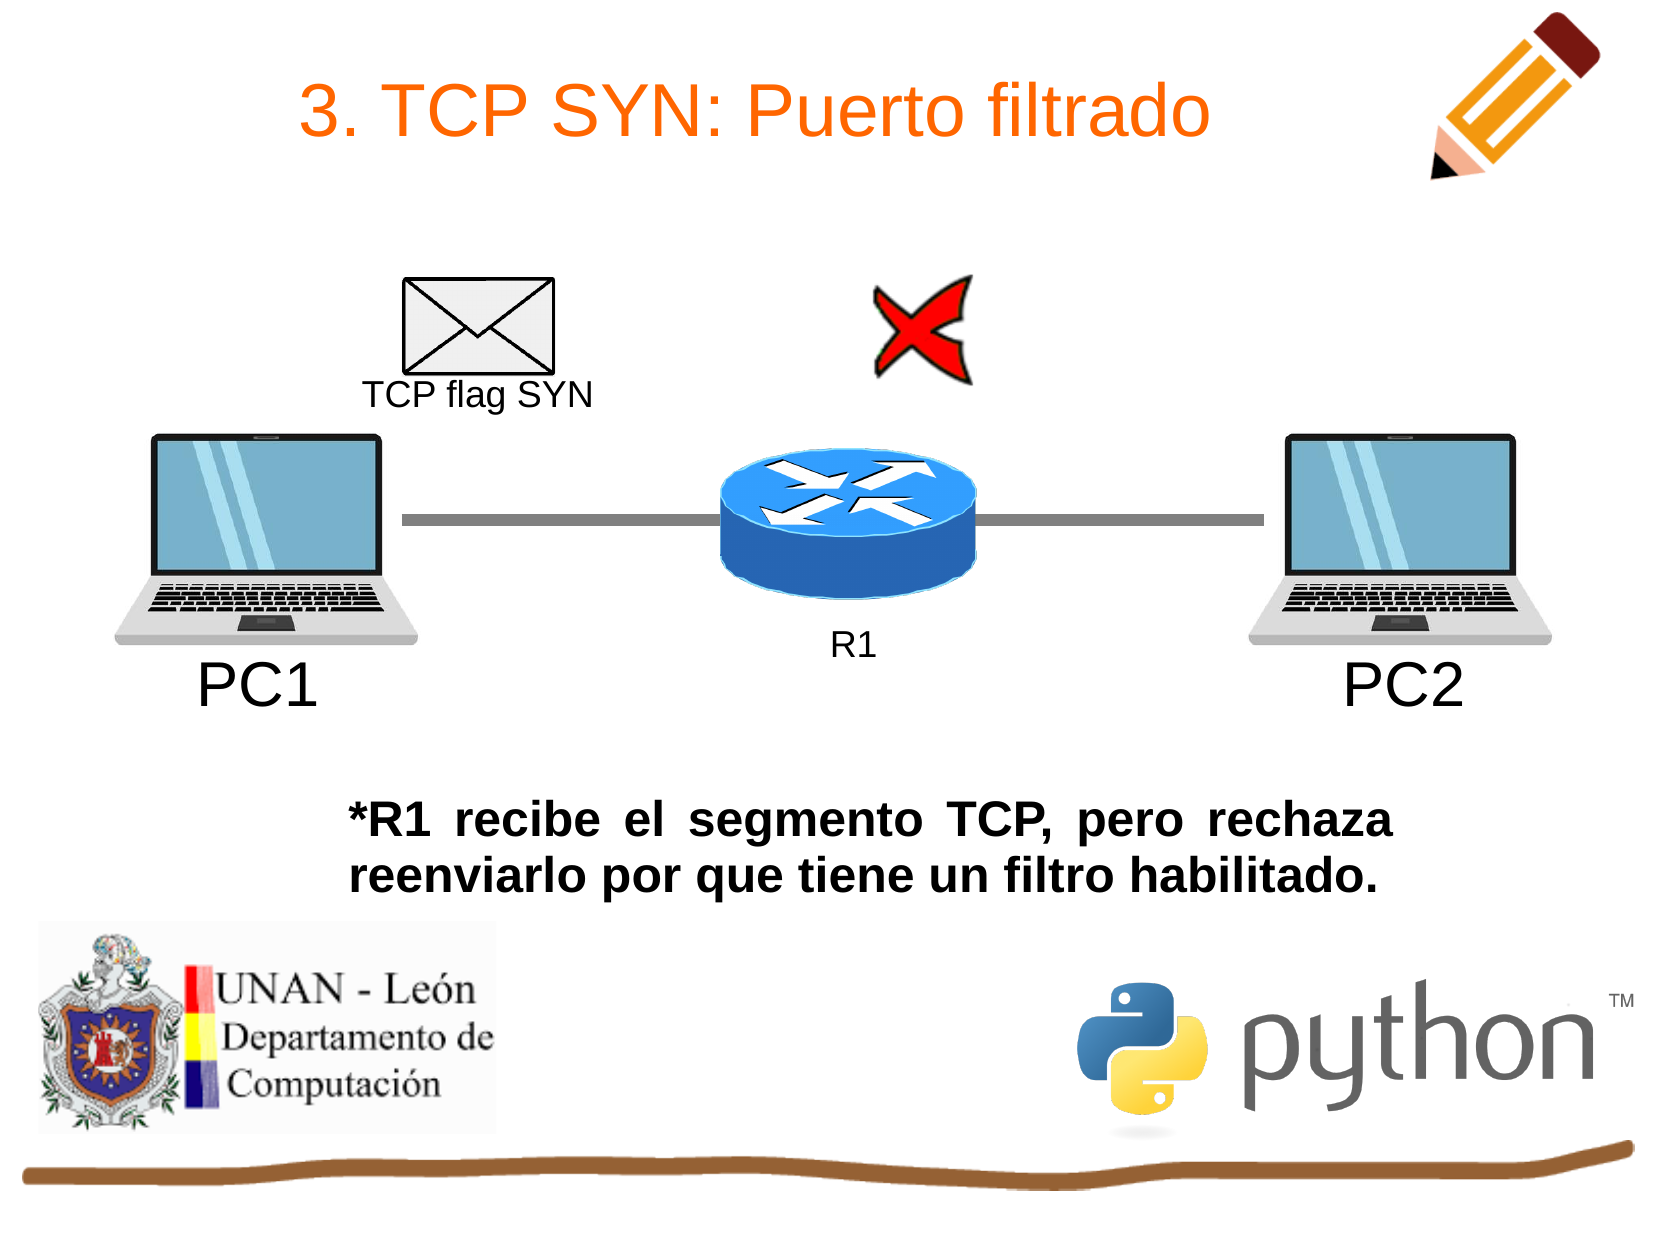

# 3. TCP SYN: Puerto filtrado
TCP flag SYN
R1
PC1
PC2
*R1 recibe el segmento TCP, pero rechaza reenviarlo por que tiene un filtro habilitado.